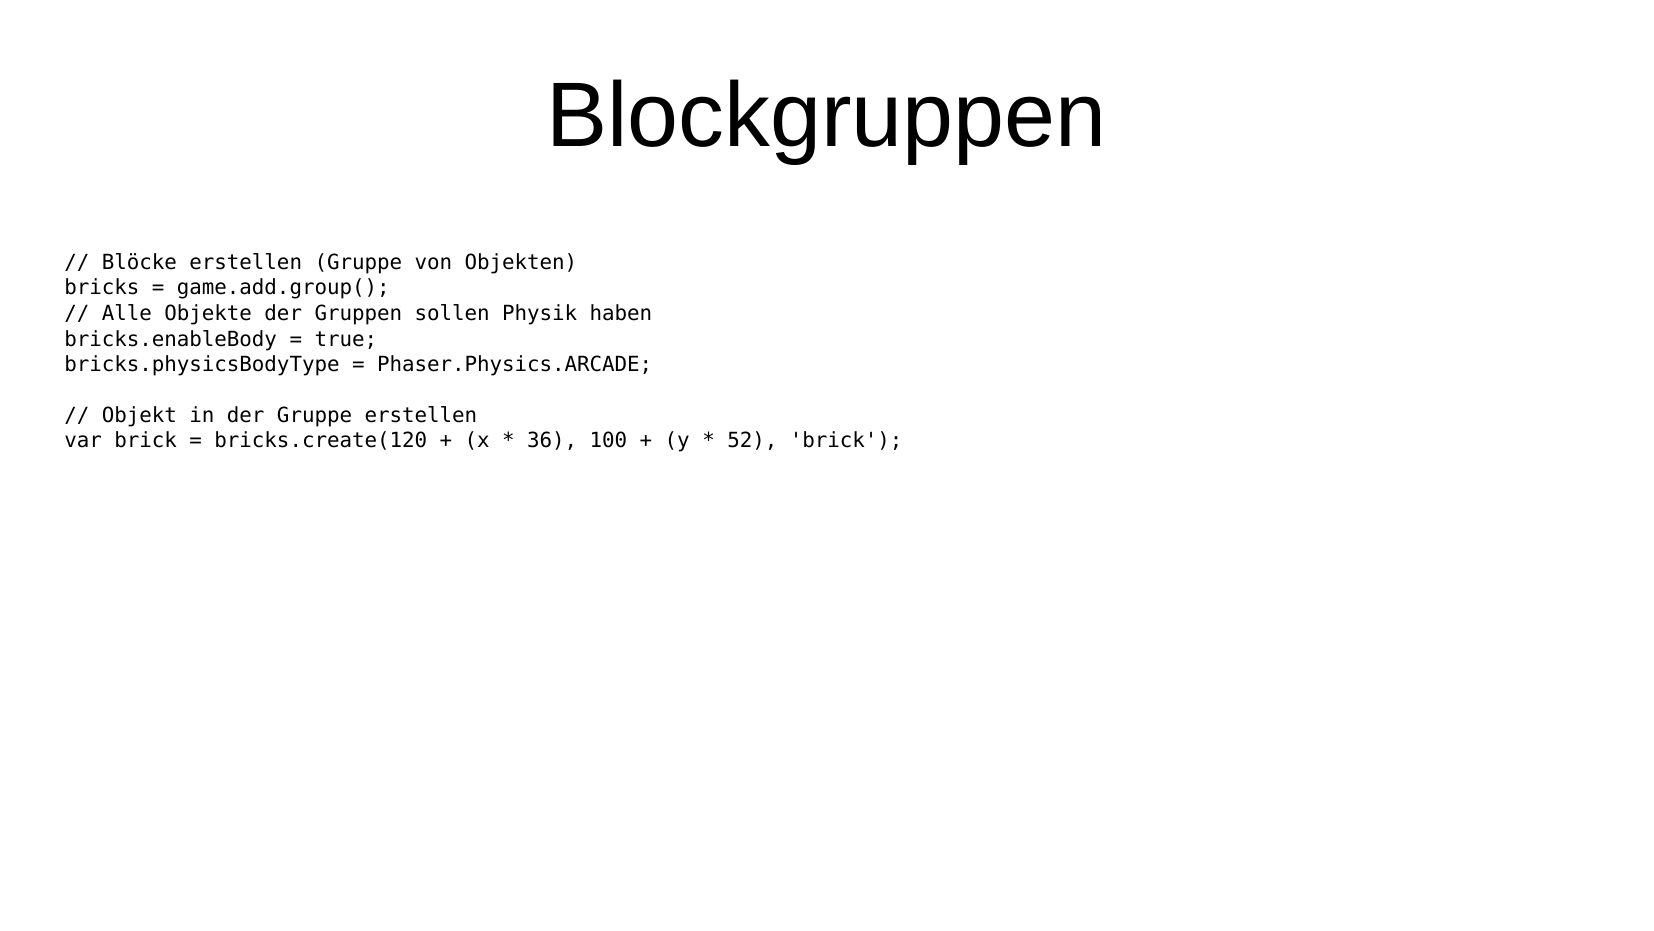

# Blockgruppen
// Blöcke erstellen (Gruppe von Objekten)
bricks = game.add.group();
// Alle Objekte der Gruppen sollen Physik haben
bricks.enableBody = true;
bricks.physicsBodyType = Phaser.Physics.ARCADE;
// Objekt in der Gruppe erstellen
var brick = bricks.create(120 + (x * 36), 100 + (y * 52), 'brick');